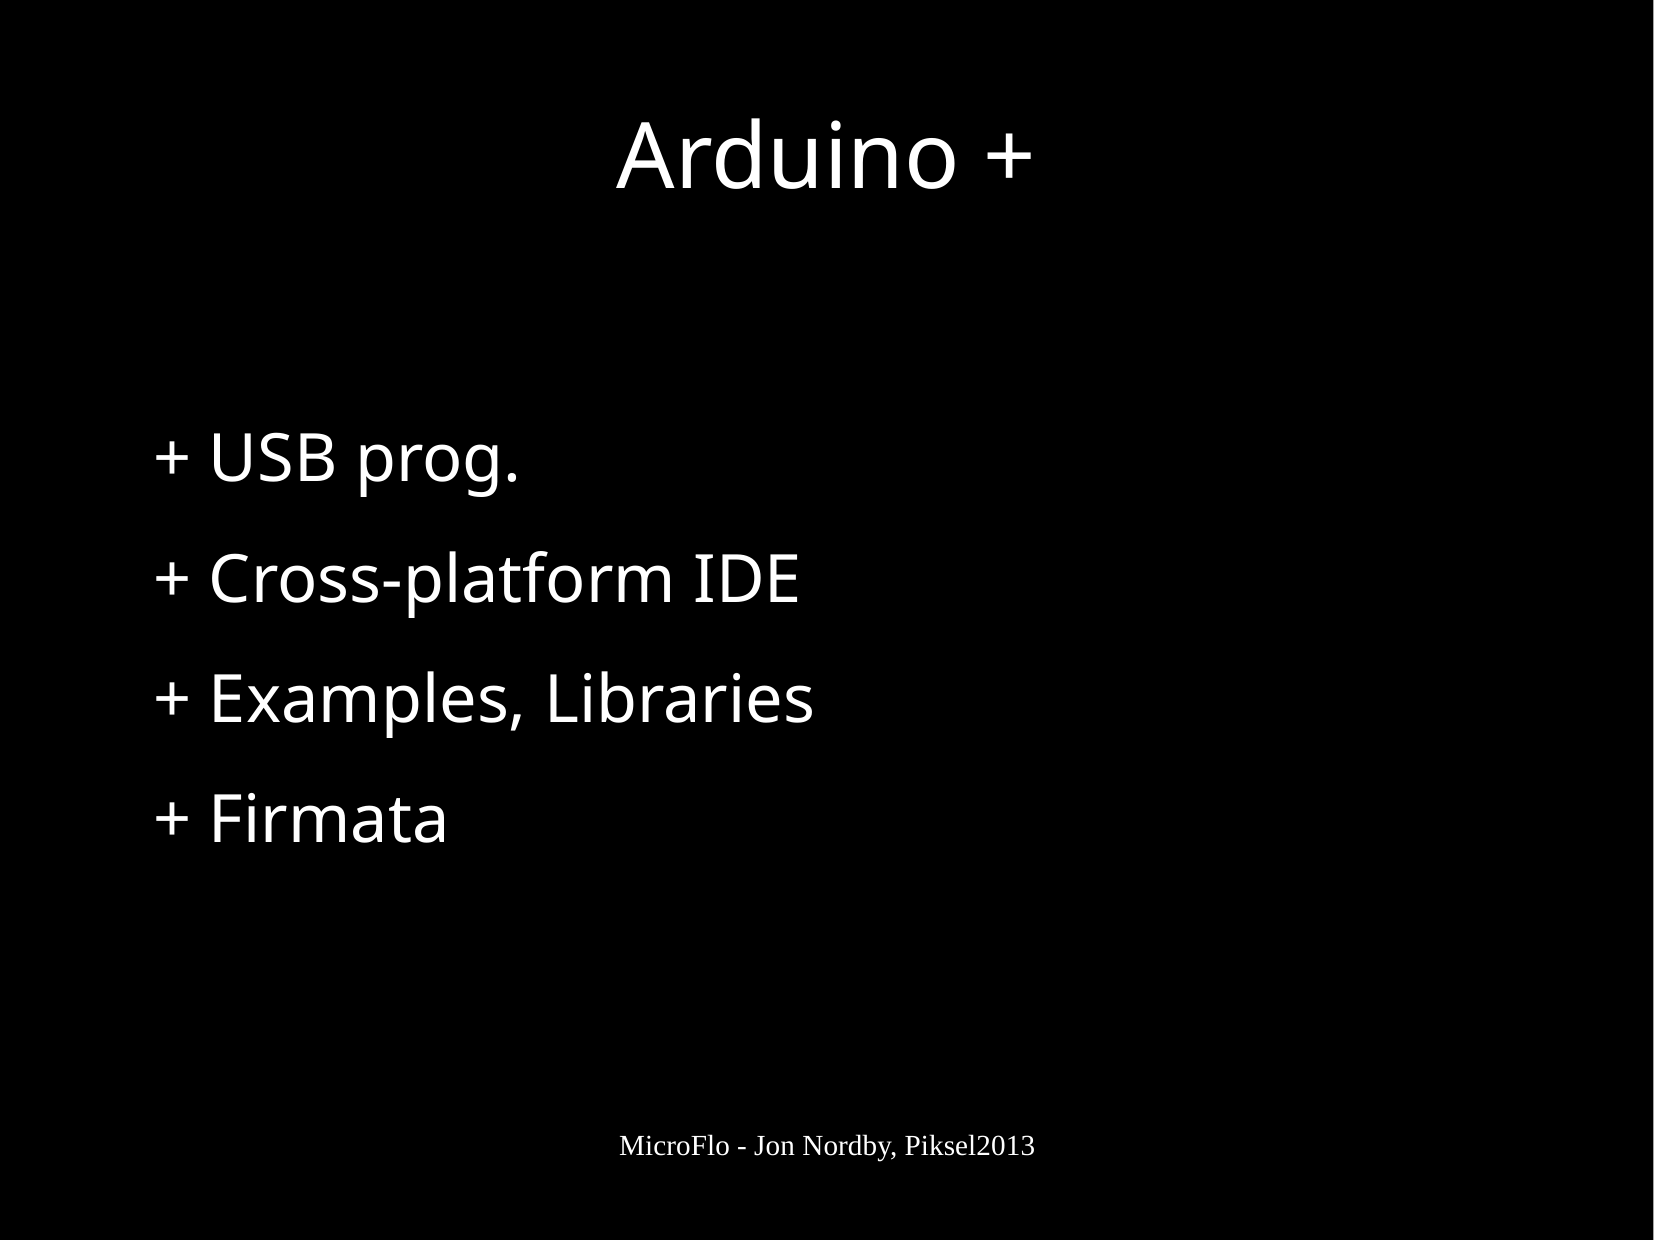

# Arduino +
+ USB prog.
+ Cross-platform IDE
+ Examples, Libraries
+ Firmata
MicroFlo - Jon Nordby, Piksel2013